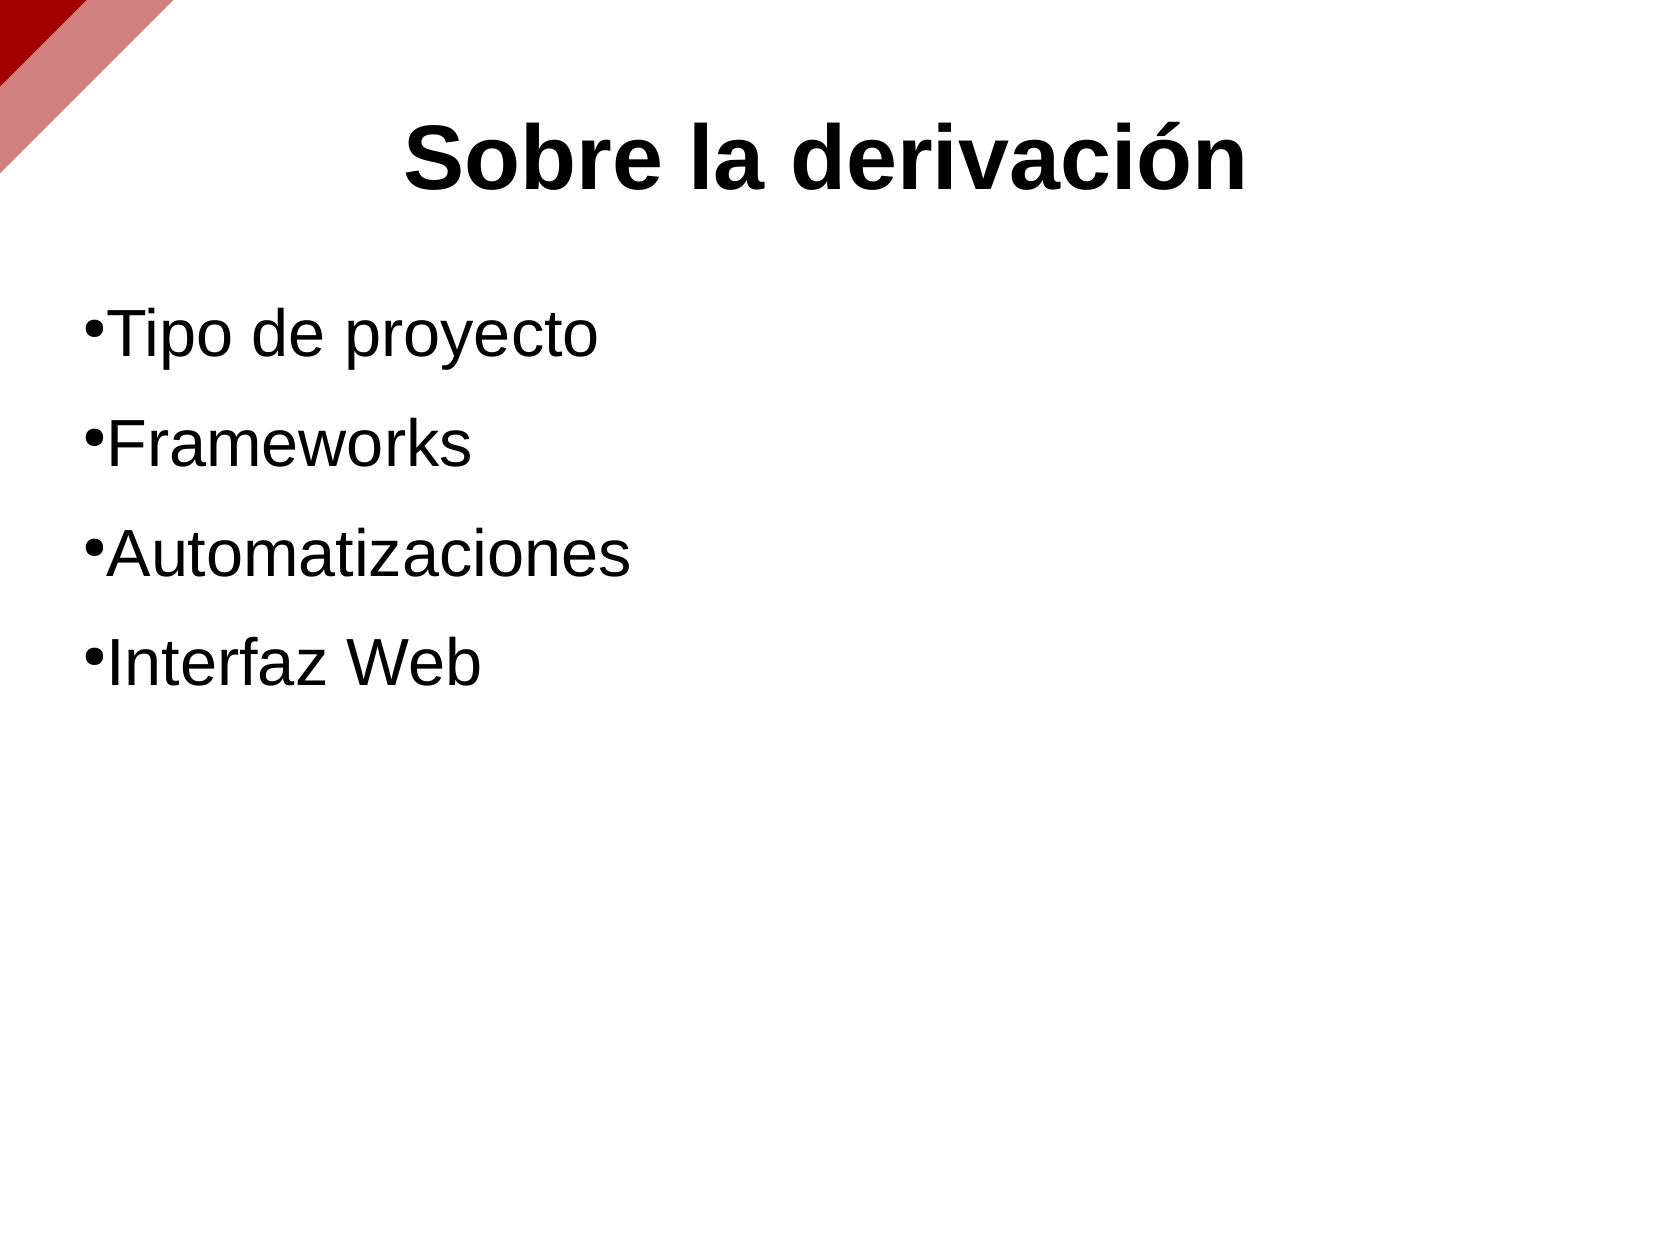

# Sobre la derivación
Tipo de proyecto
Frameworks
Automatizaciones
Interfaz Web